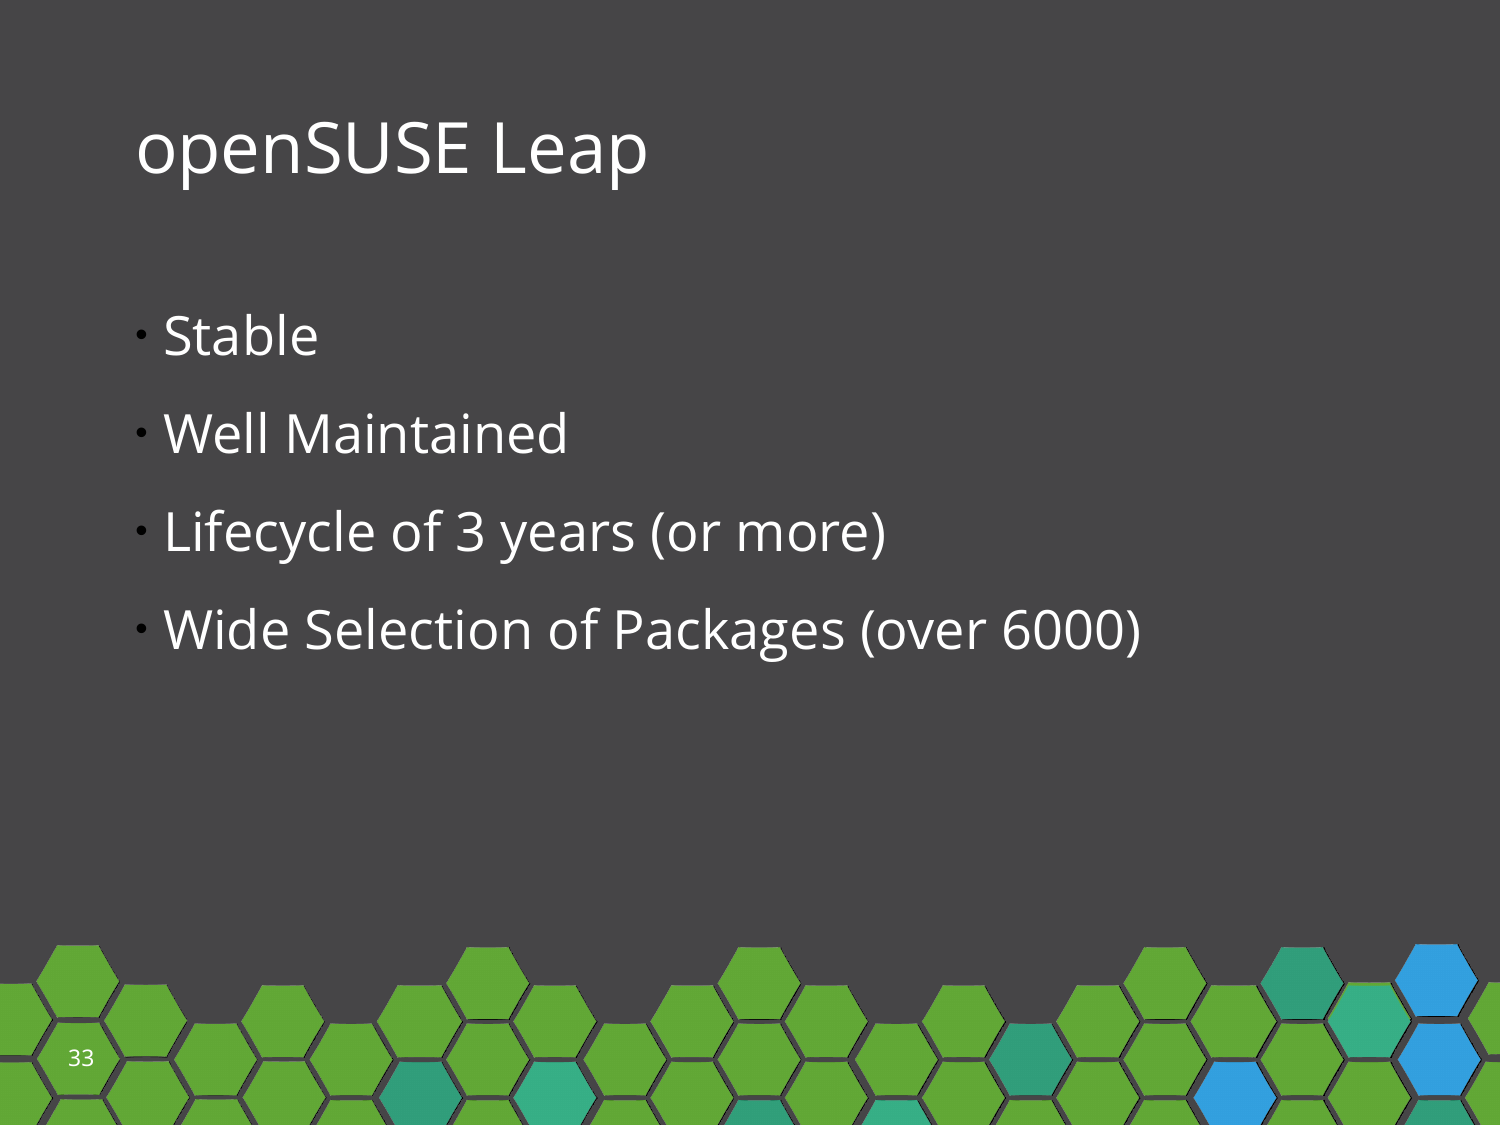

# openSUSE Leap
Stable
Well Maintained
Lifecycle of 3 years (or more)
Wide Selection of Packages (over 6000)